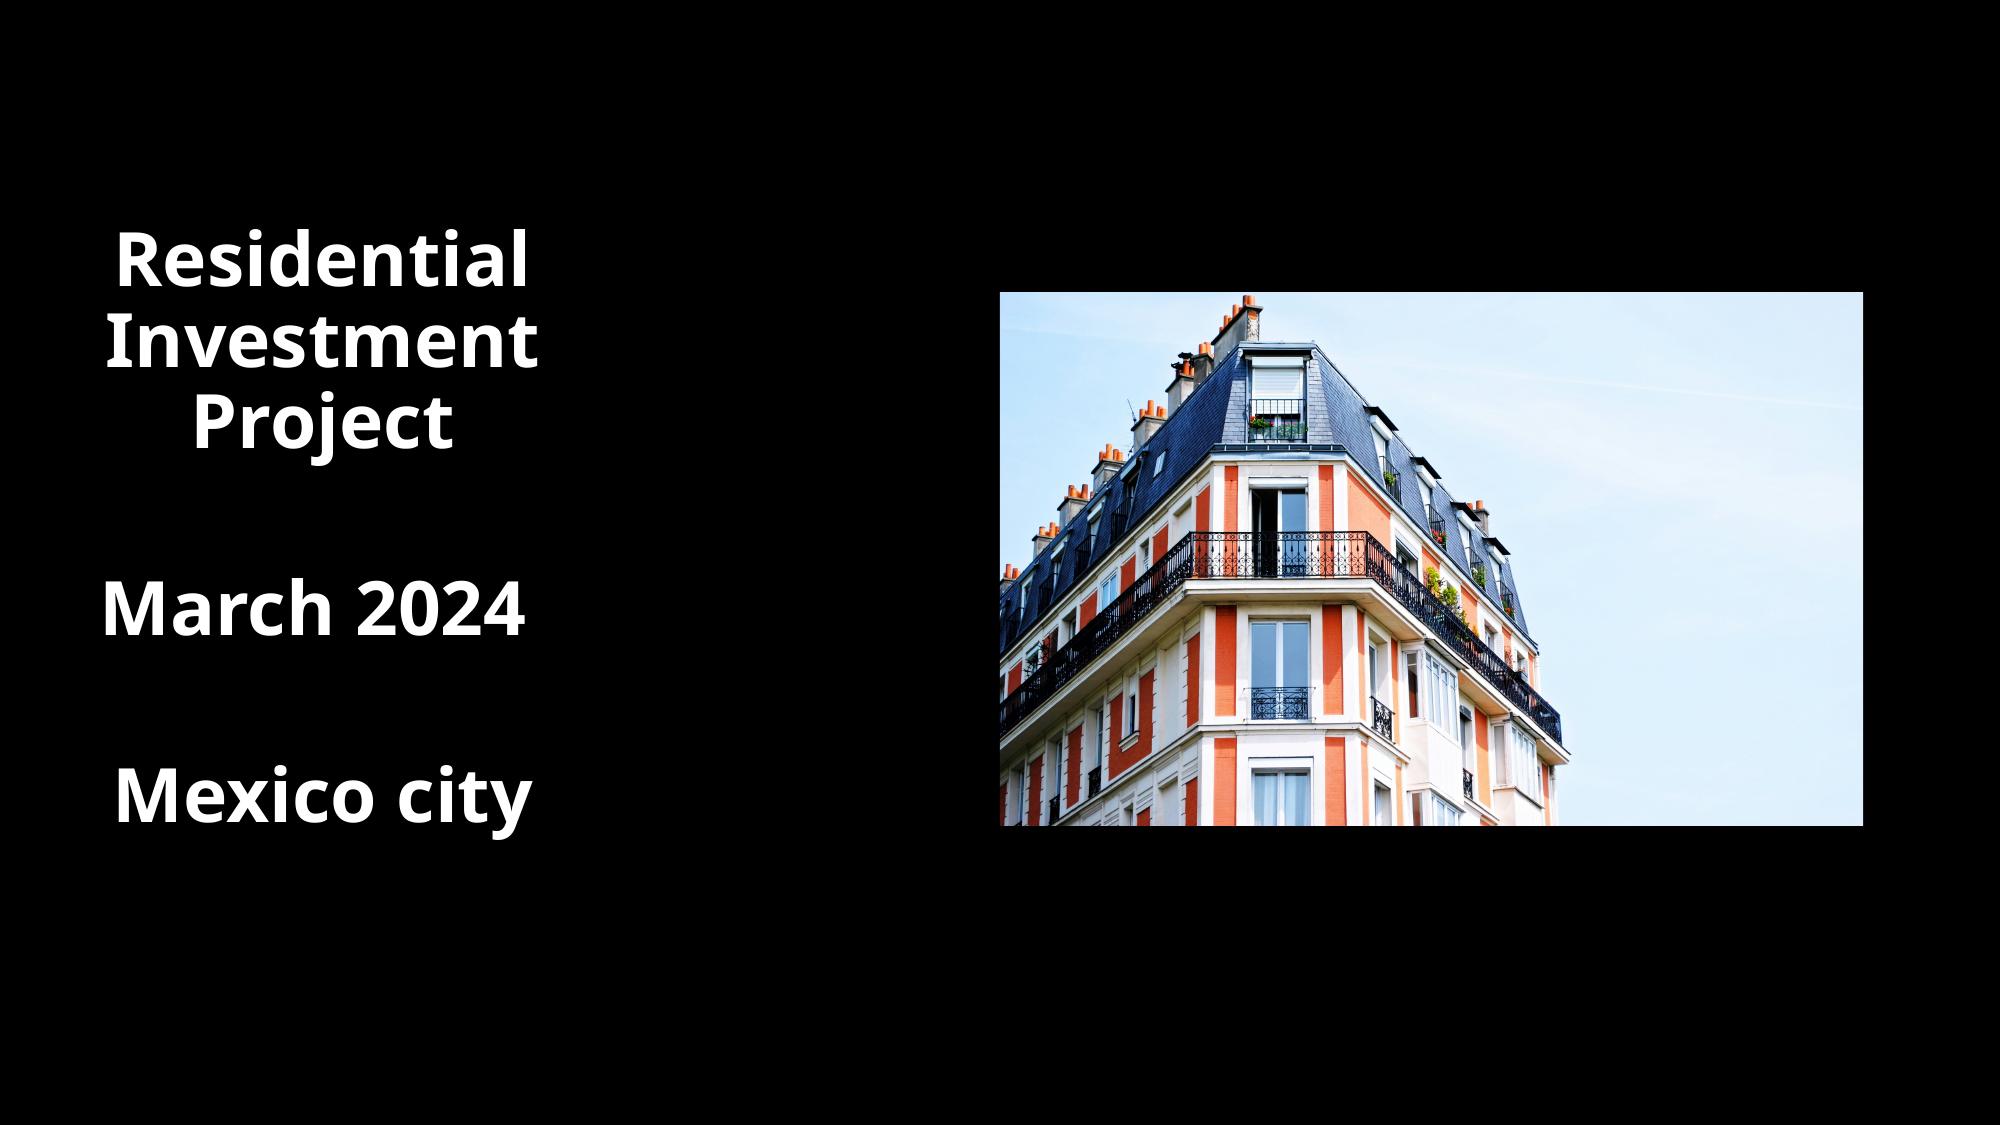

Residential Investment Project
March 2024
Mexico city